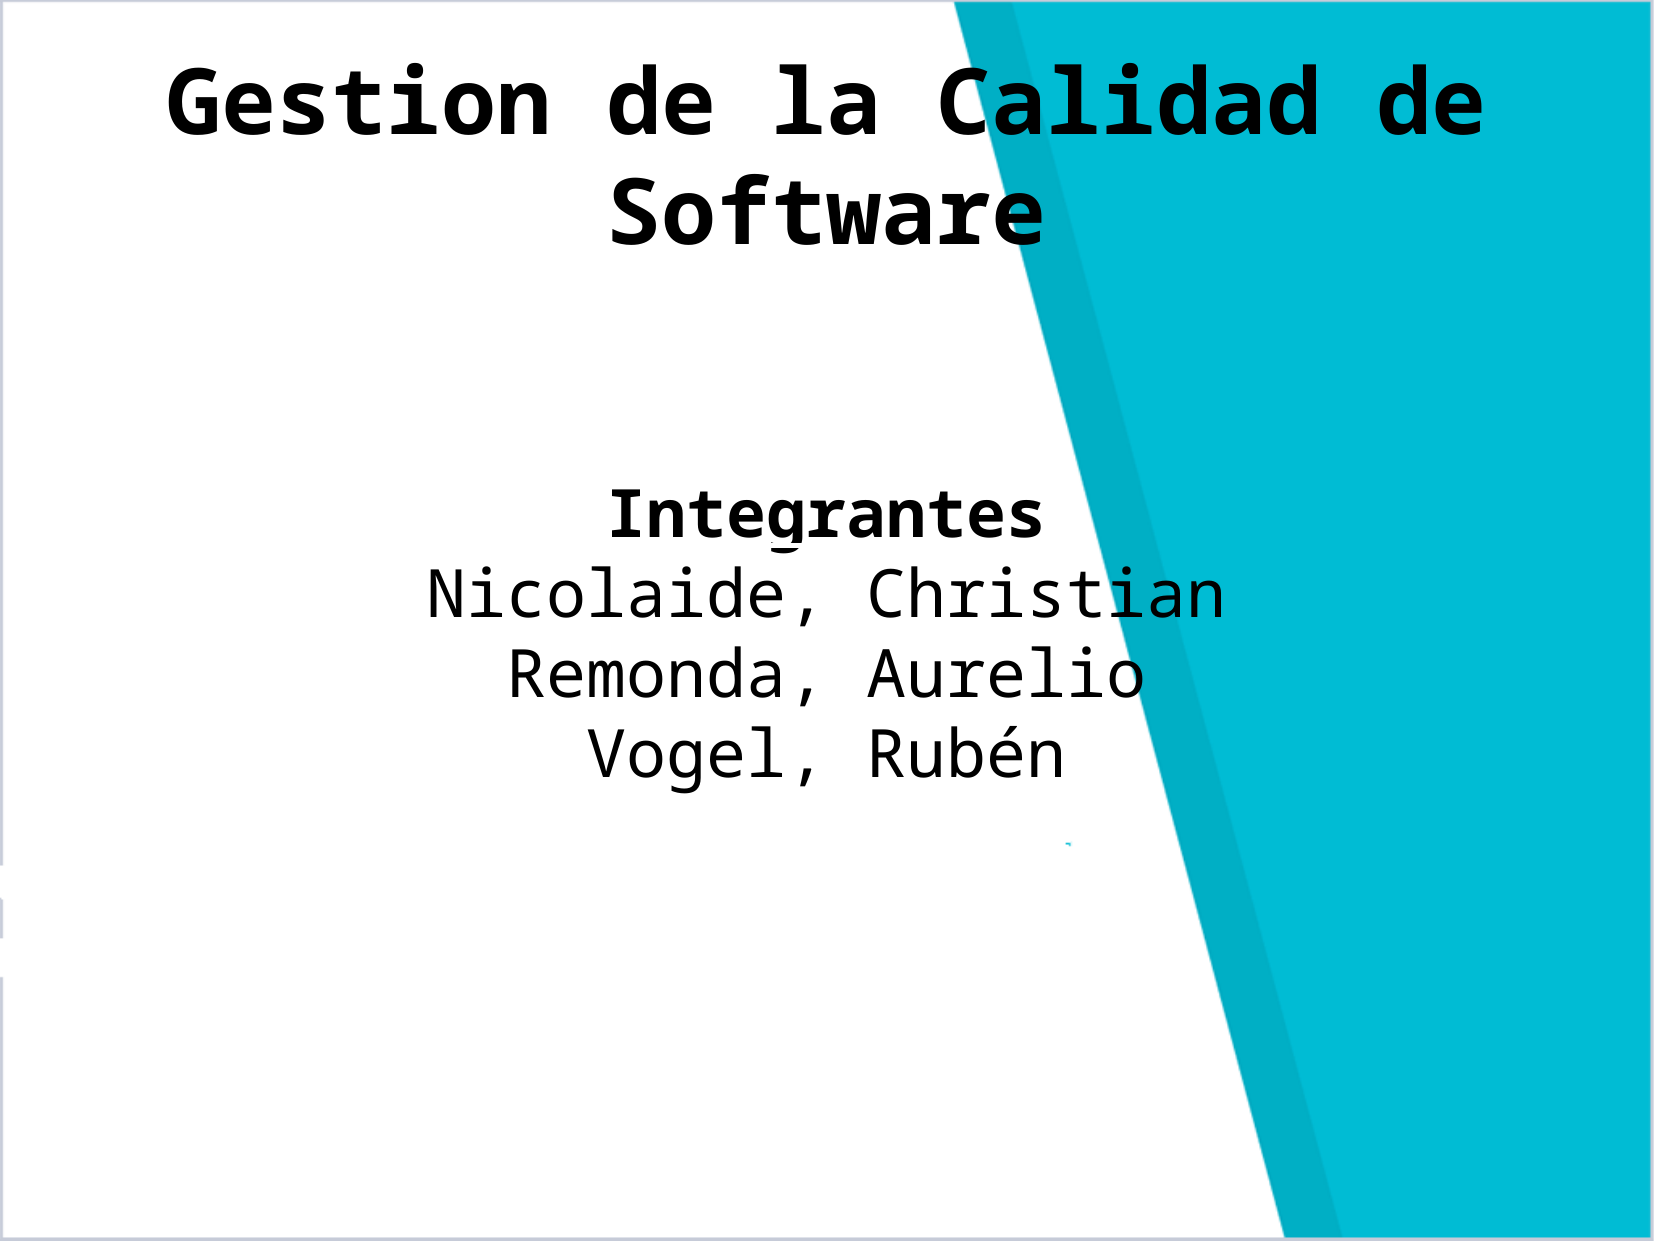

Gestion de la Calidad de Software
Integrantes
Nicolaide, Christian
Remonda, Aurelio
Vogel, Rubén